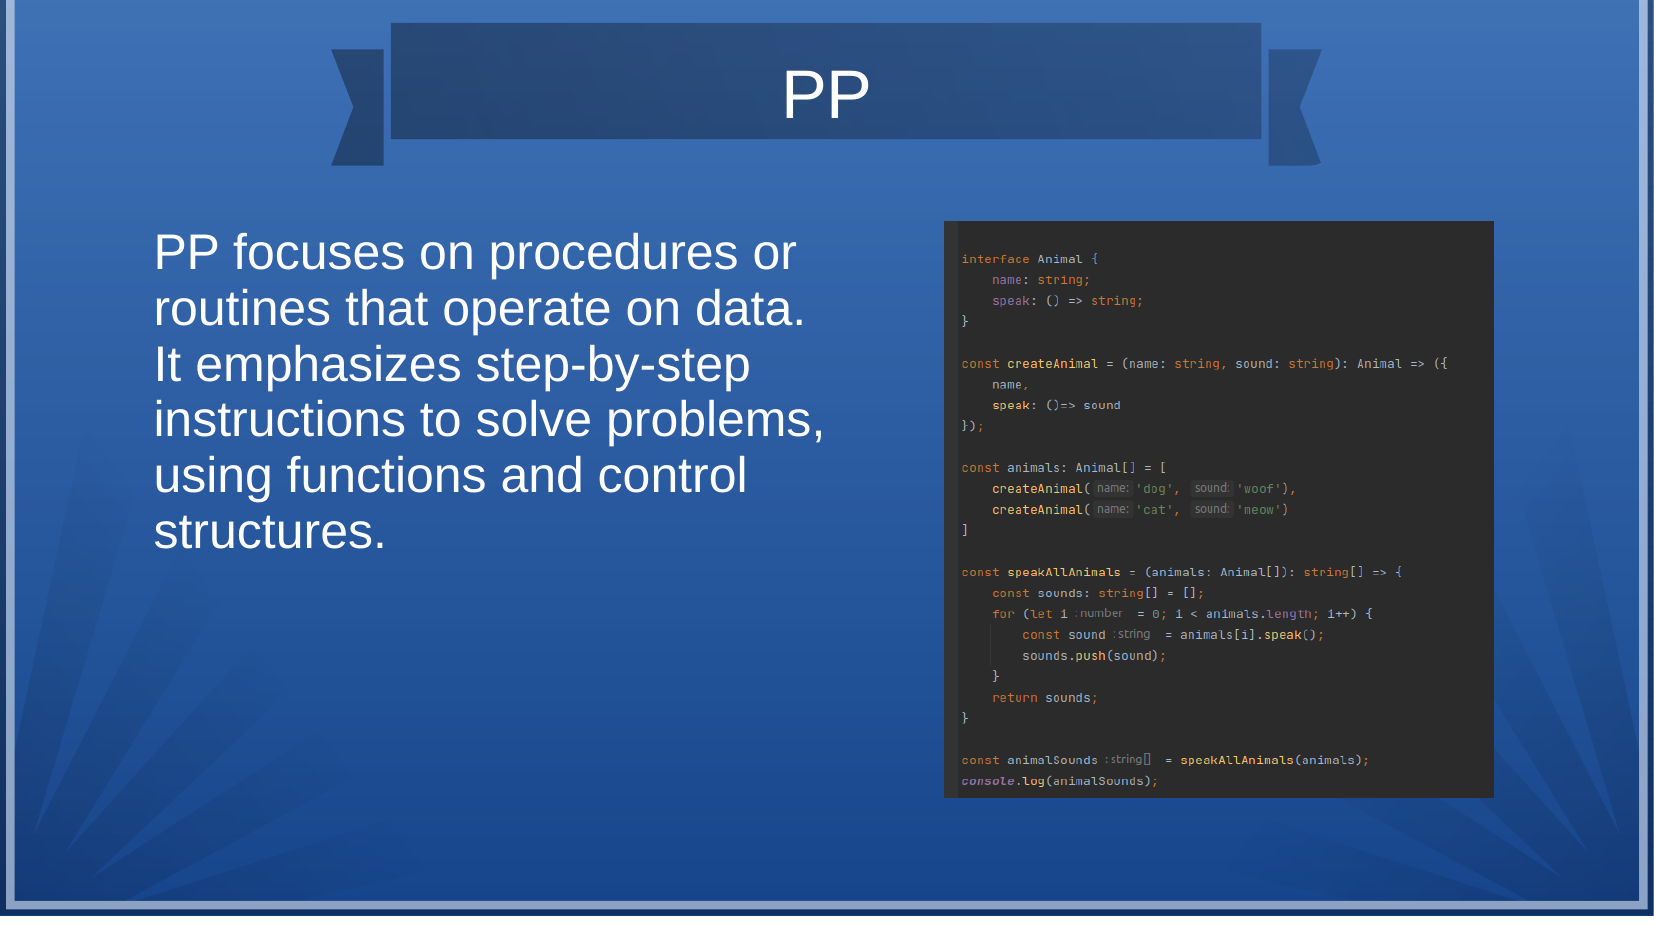

# PP
PP focuses on procedures or
routines that operate on data.
It emphasizes step-by-step
instructions to solve problems,
using functions and control
structures.